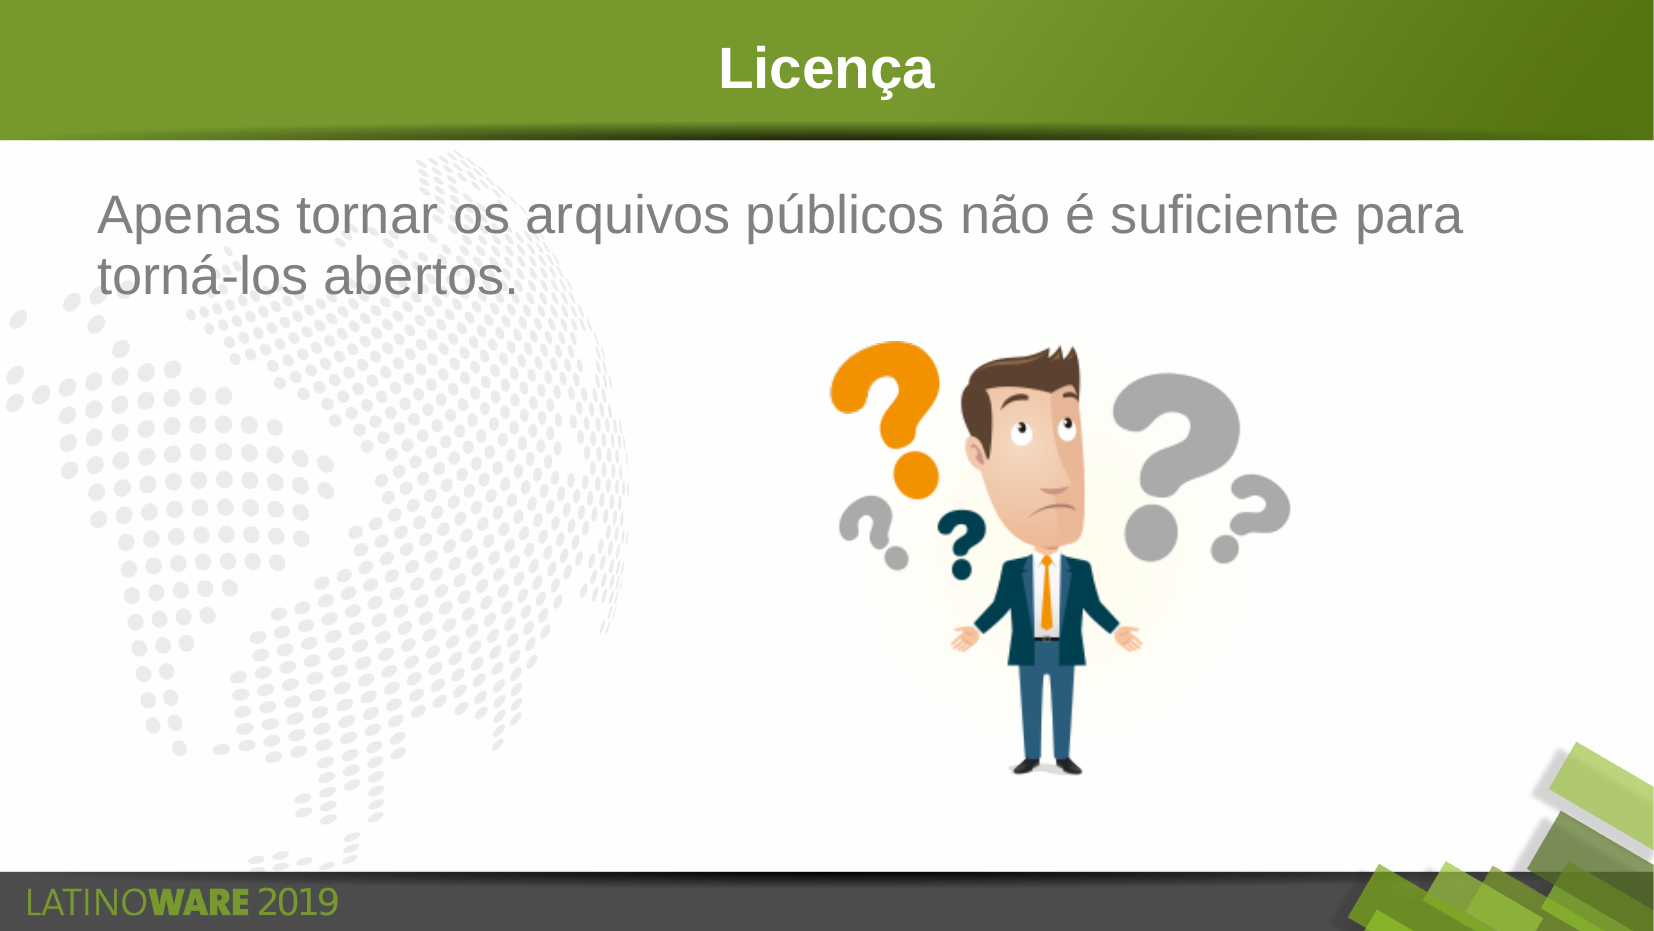

Licença
Apenas tornar os arquivos públicos não é suficiente para torná-los abertos.